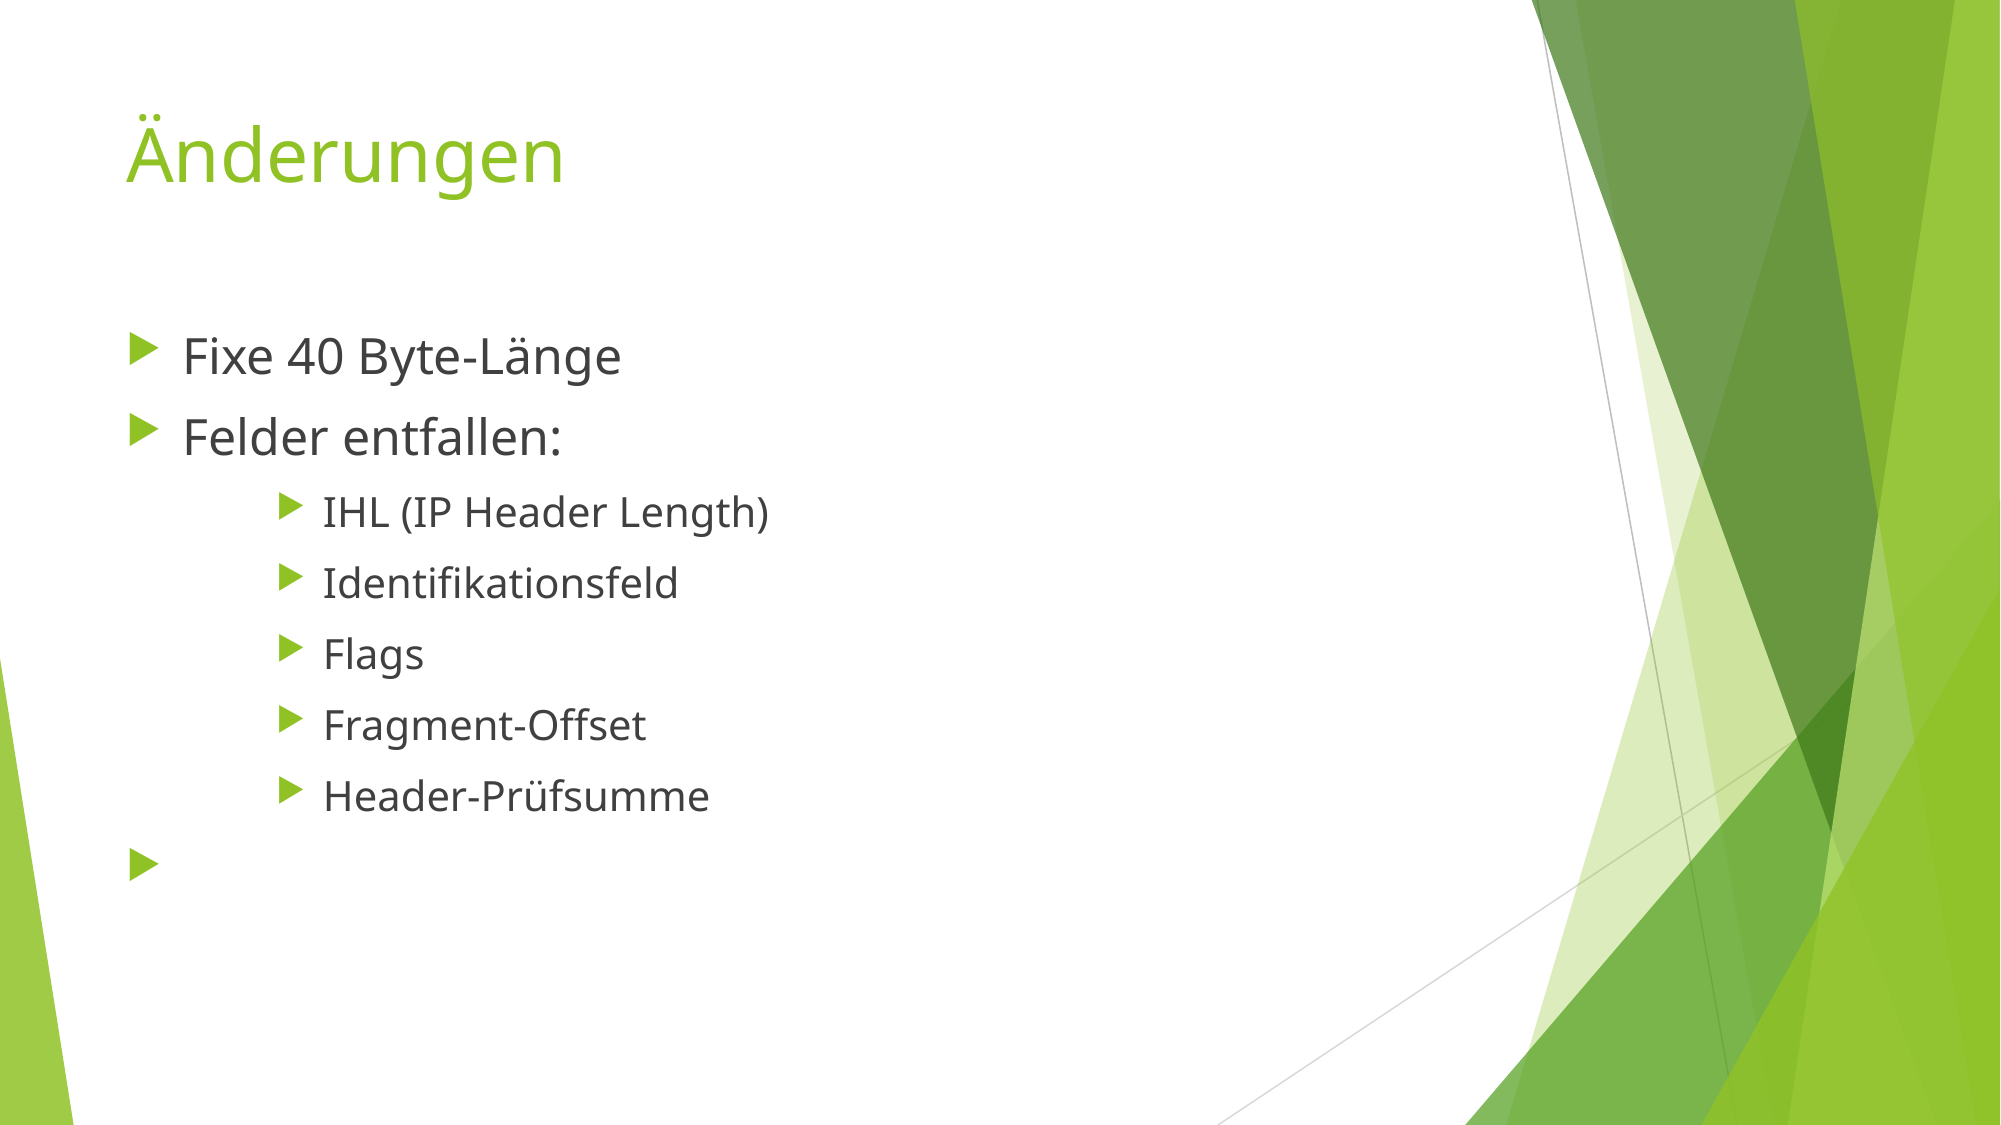

# Änderungen
Fixe 40 Byte-Länge
Felder entfallen:
IHL (IP Header Length)
Identifikationsfeld
Flags
Fragment-Offset
Header-Prüfsumme